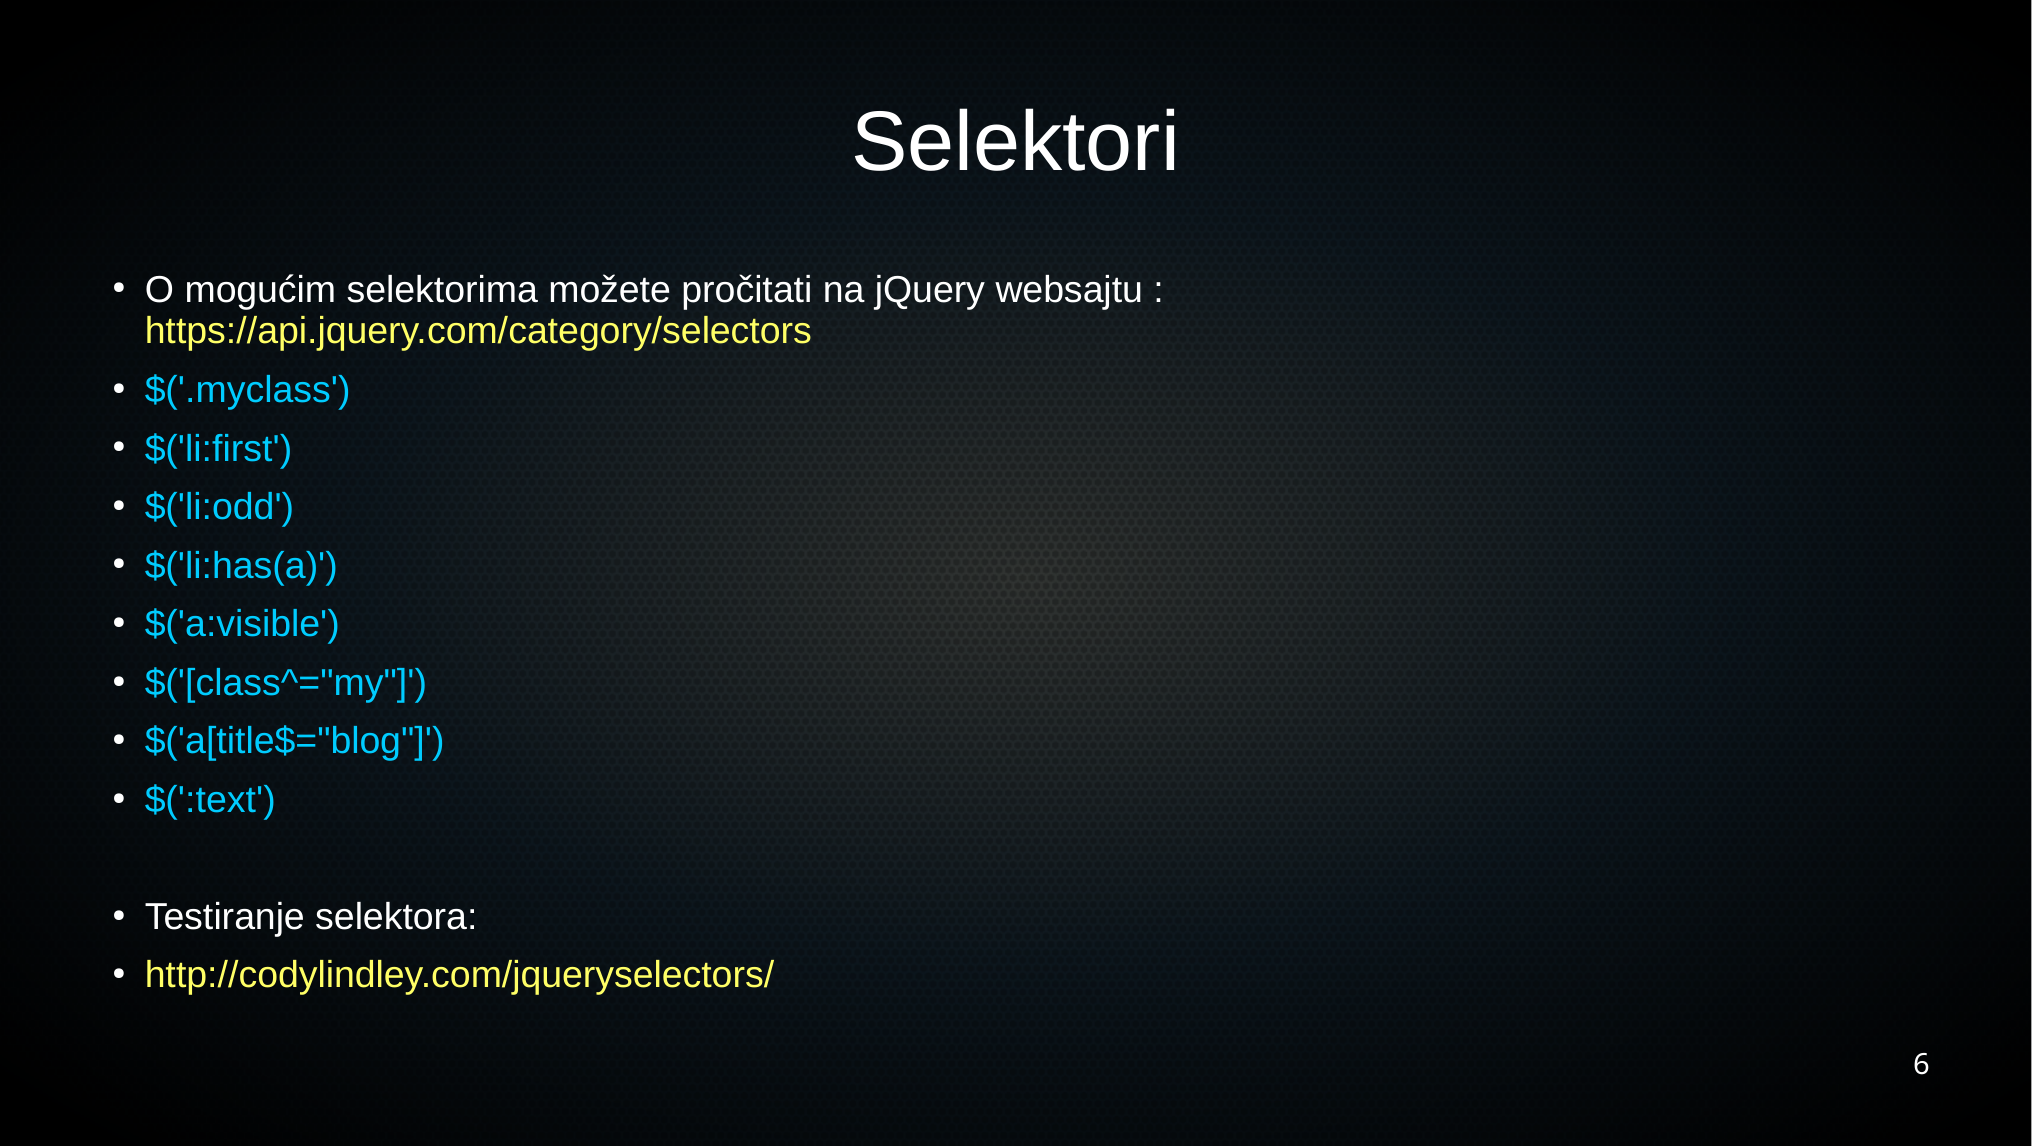

# Selektori
O mogućim selektorima možete pročitati na jQuery websajtu :
https://api.jquery.com/category/selectors
$('.myclass')
$('li:first')
$('li:odd')
$('li:has(a)')
$('a:visible')
$('[class^="my"]')
$('a[title$="blog"]')
$(':text')
Testiranje selektora:
http://codylindley.com/jqueryselectors/
6